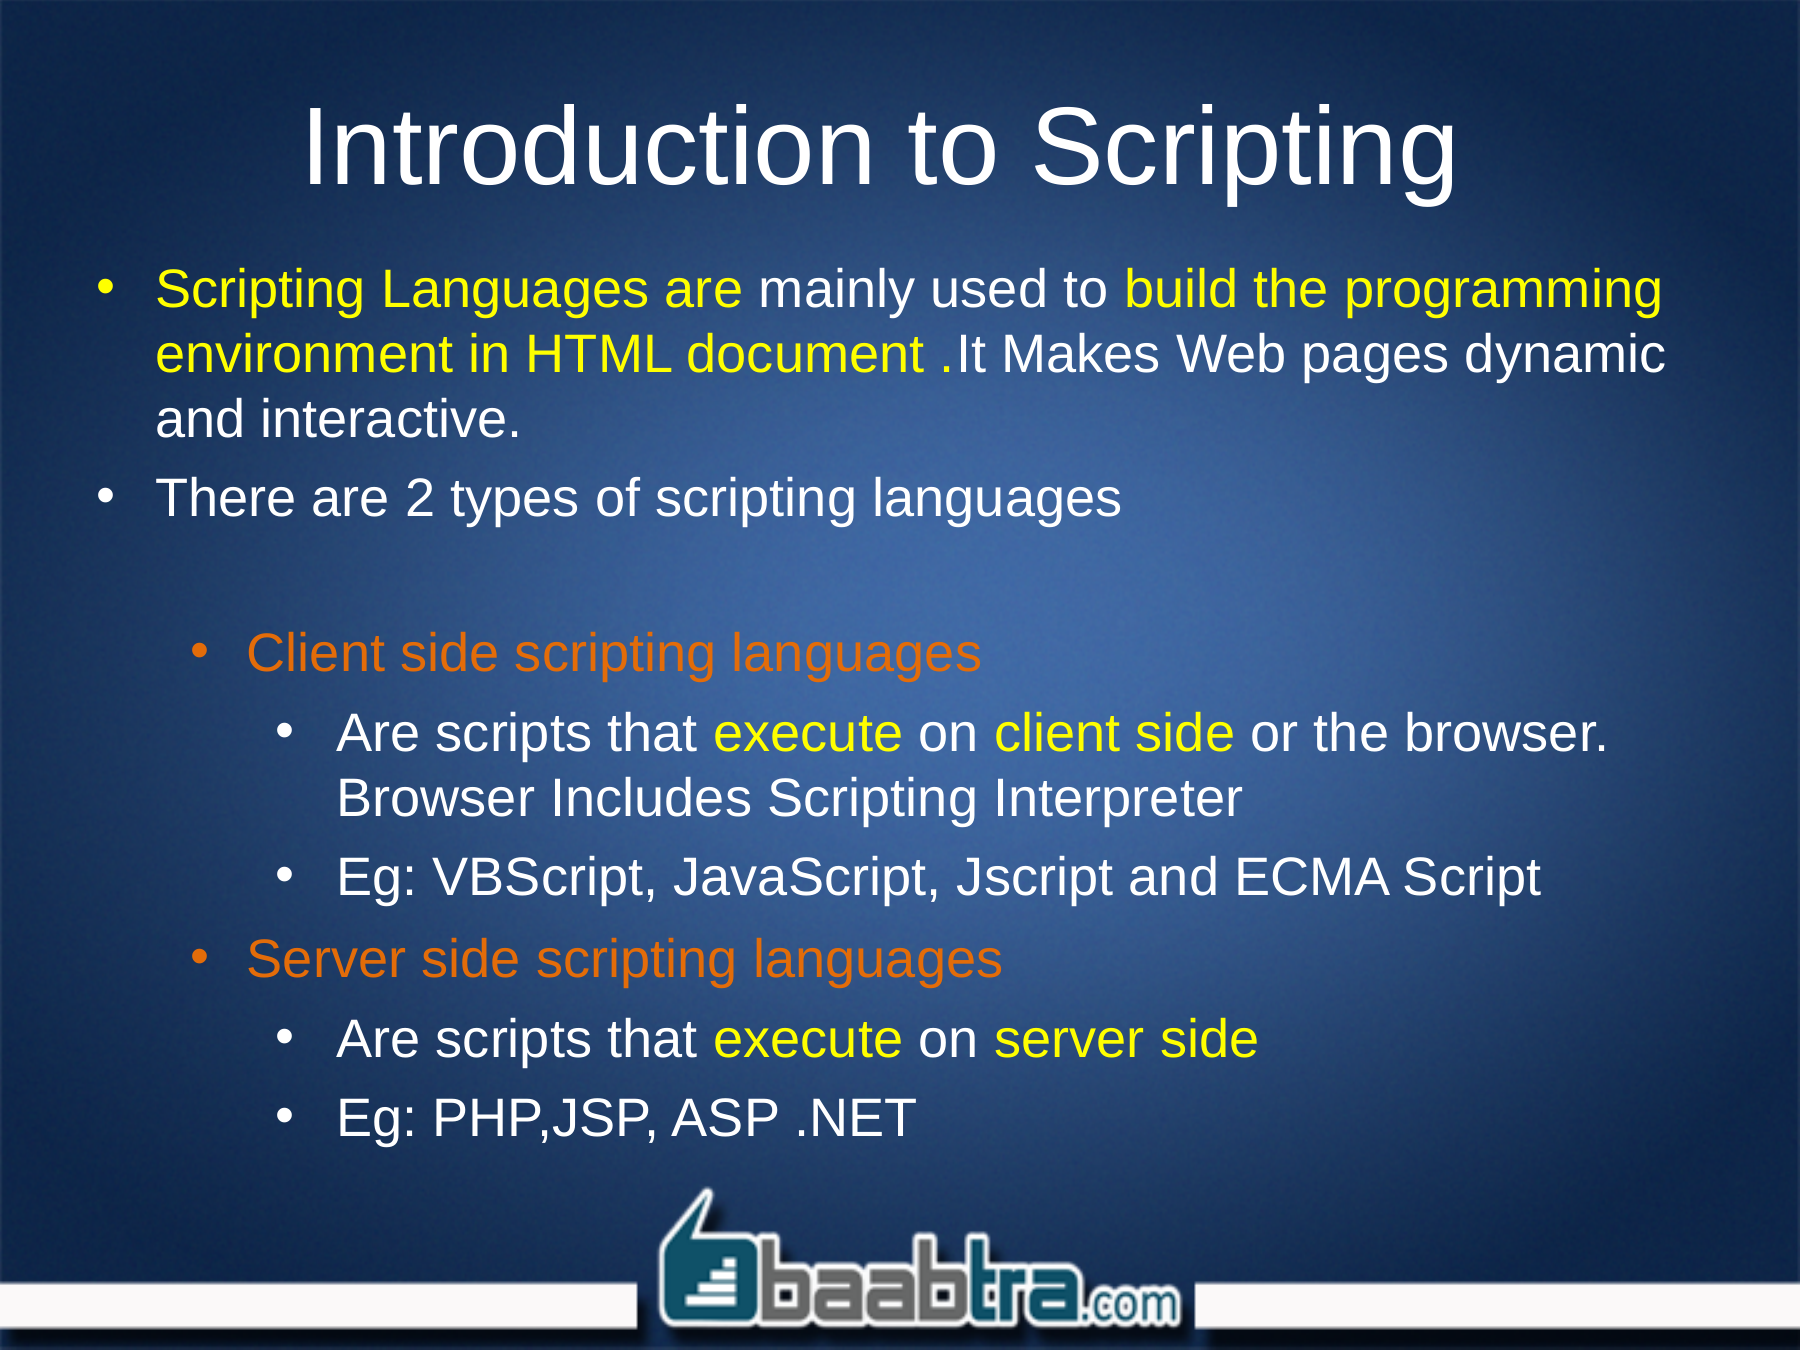

# Introduction to Scripting
Scripting Languages are mainly used to build the programming environment in HTML document .It Makes Web pages dynamic and interactive.
There are 2 types of scripting languages
Client side scripting languages
Are scripts that execute on client side or the browser. Browser Includes Scripting Interpreter
Eg: VBScript, JavaScript, Jscript and ECMA Script
Server side scripting languages
Are scripts that execute on server side
Eg: PHP,JSP, ASP .NET